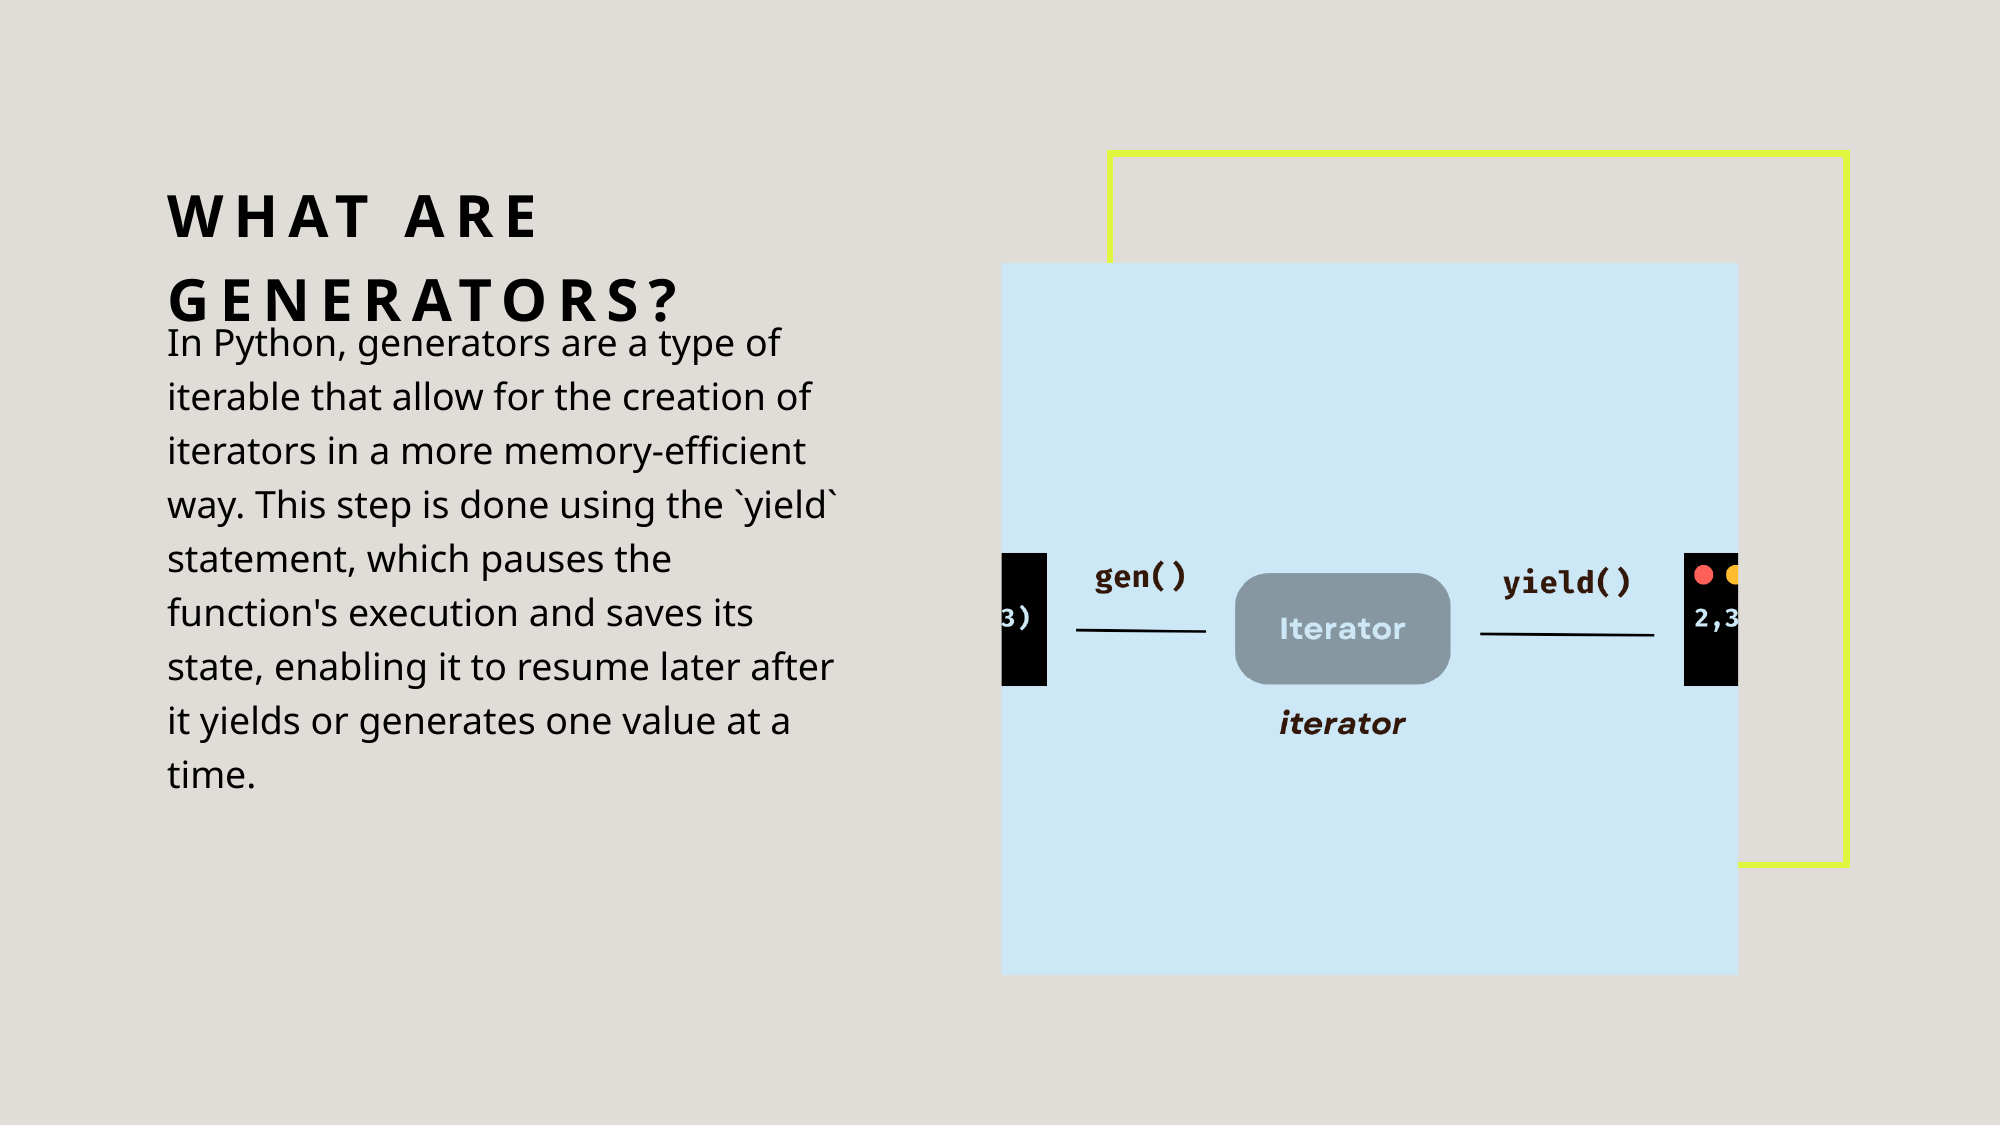

# WHAT are generators?
In Python, generators are a type of iterable that allow for the creation of iterators in a more memory-efficient way. This step is done using the `yield` statement, which pauses the function's execution and saves its state, enabling it to resume later after it yields or generates one value at a time.